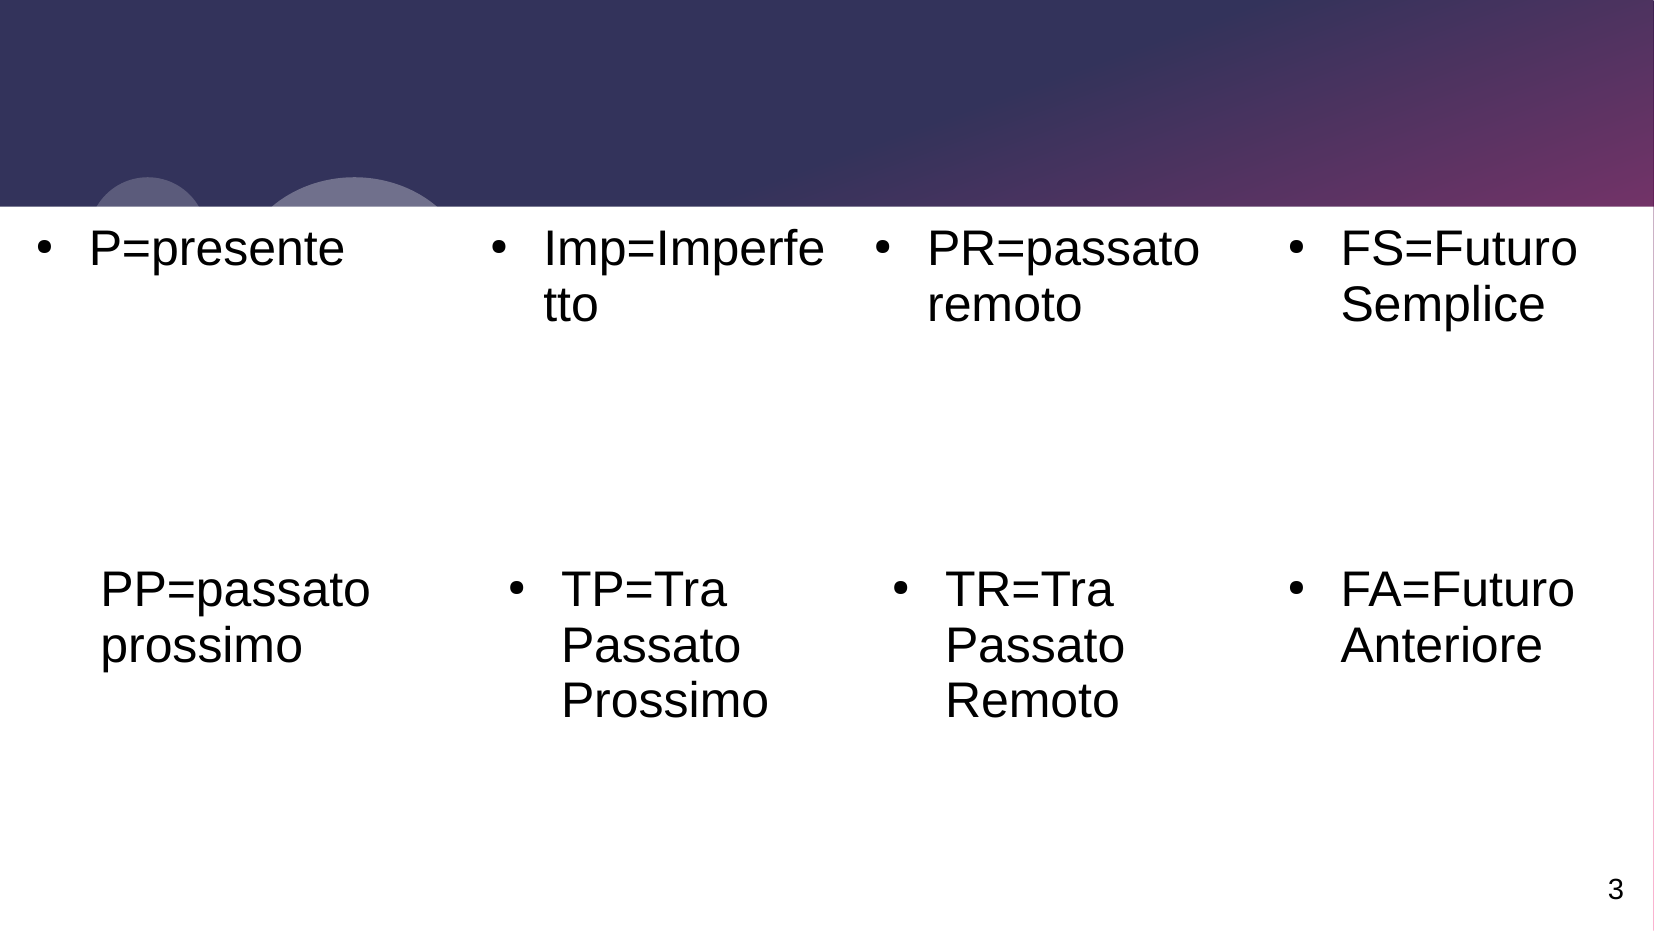

# P=presente
Imp=Imperfetto
PR=passato remoto
FS=Futuro Semplice
PP=passato prossimo
TP=Tra Passato Prossimo
TR=Tra Passato Remoto
FA=Futuro Anteriore